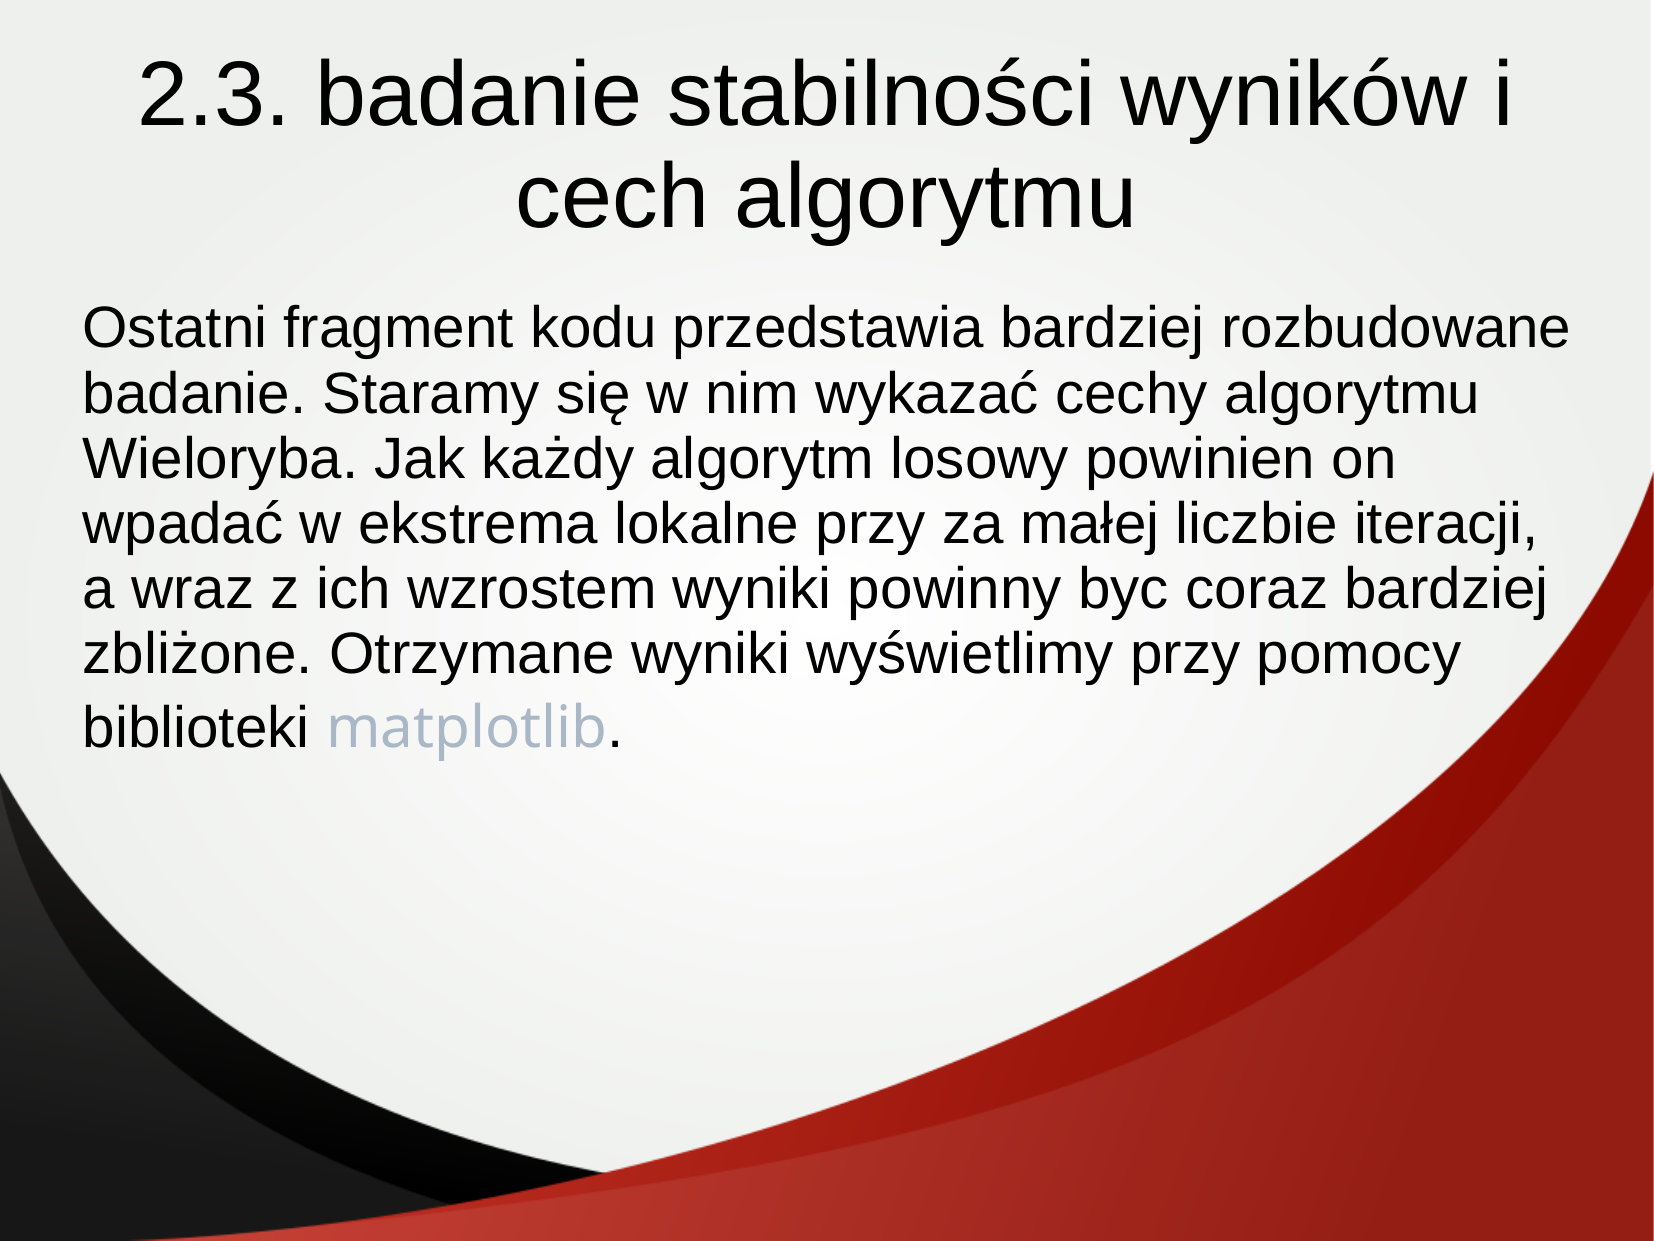

# 2.3. badanie stabilności wyników i cech algorytmu
Ostatni fragment kodu przedstawia bardziej rozbudowane badanie. Staramy się w nim wykazać cechy algorytmu Wieloryba. Jak każdy algorytm losowy powinien on wpadać w ekstrema lokalne przy za małej liczbie iteracji, a wraz z ich wzrostem wyniki powinny byc coraz bardziej zbliżone. Otrzymane wyniki wyświetlimy przy pomocy biblioteki matplotlib.